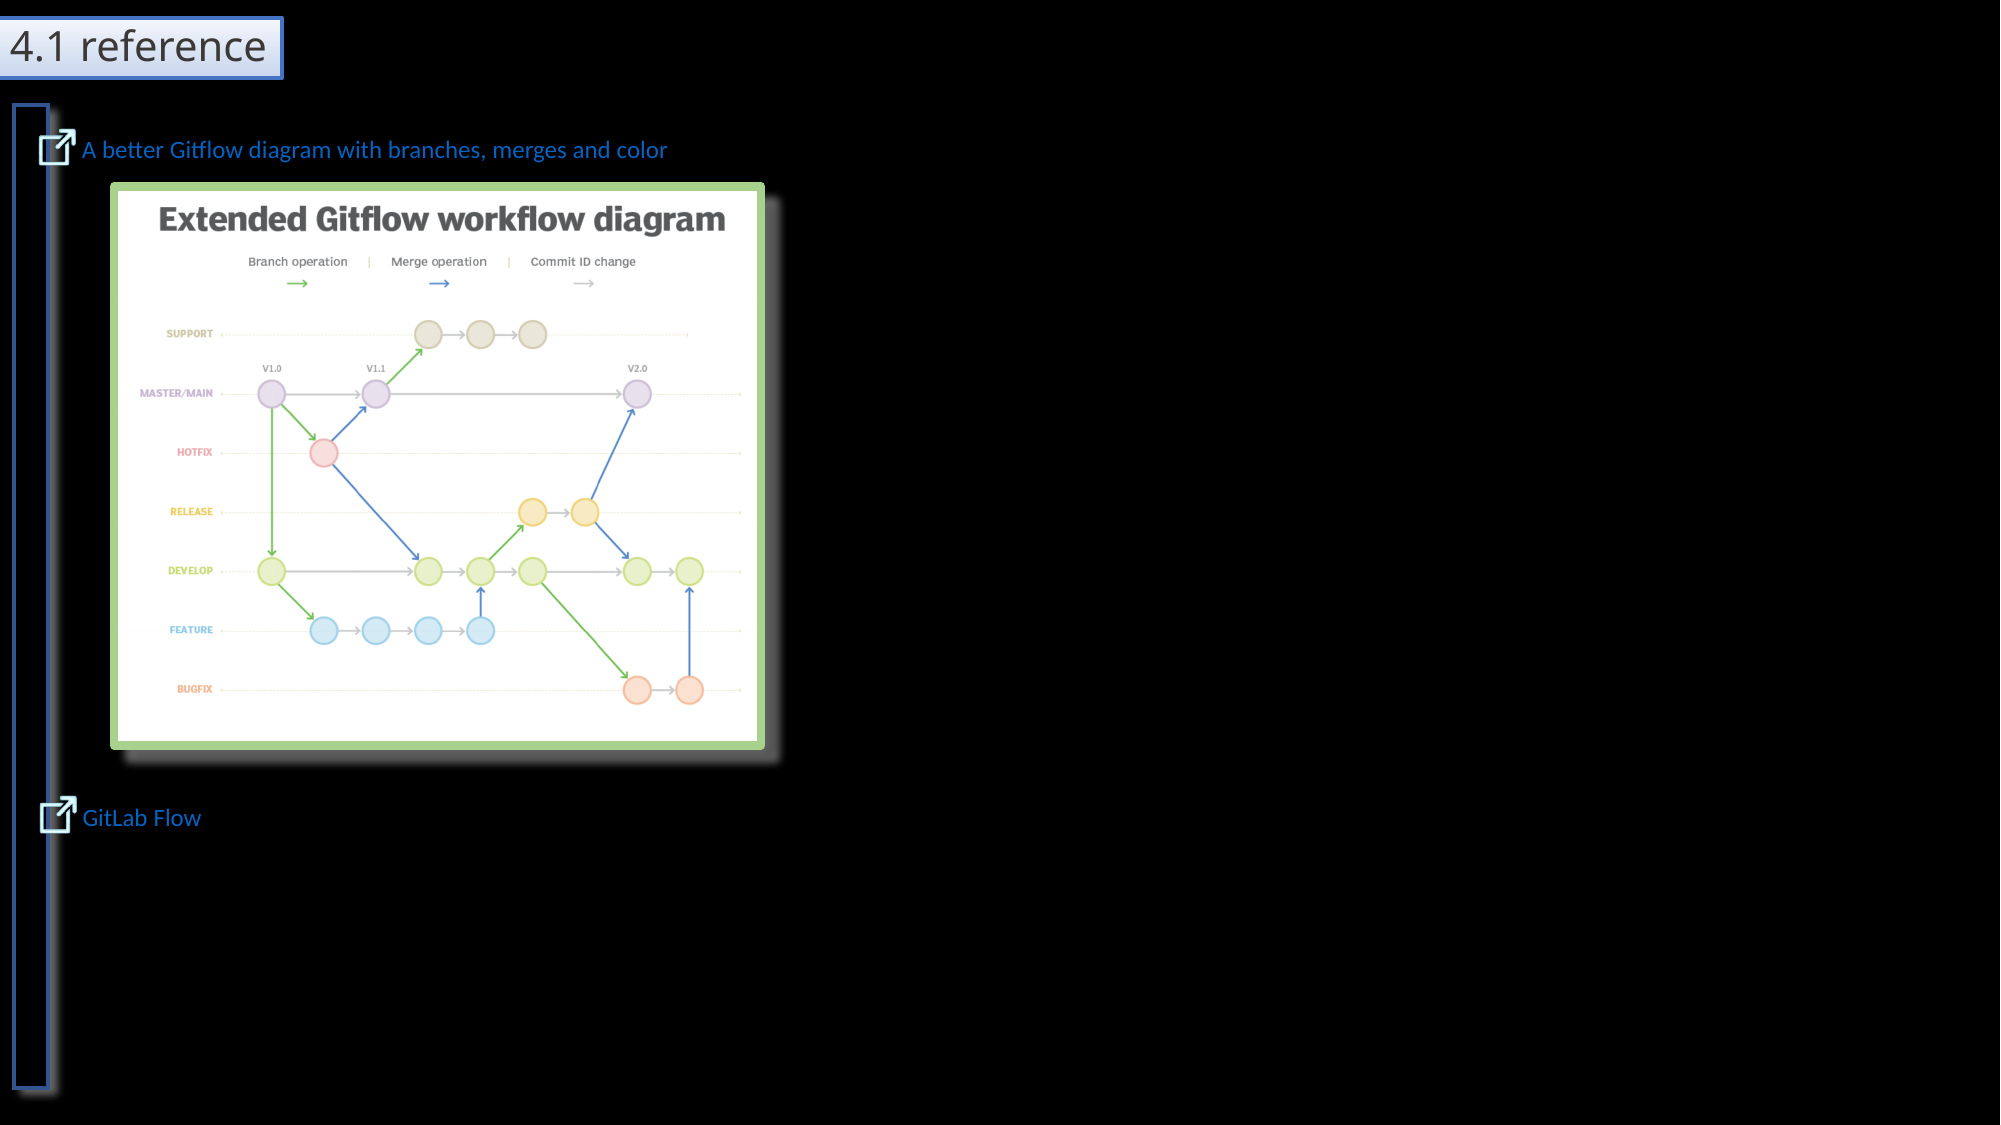

# 4.1 reference
A better Gitflow diagram with branches, merges and color
GitLab Flow